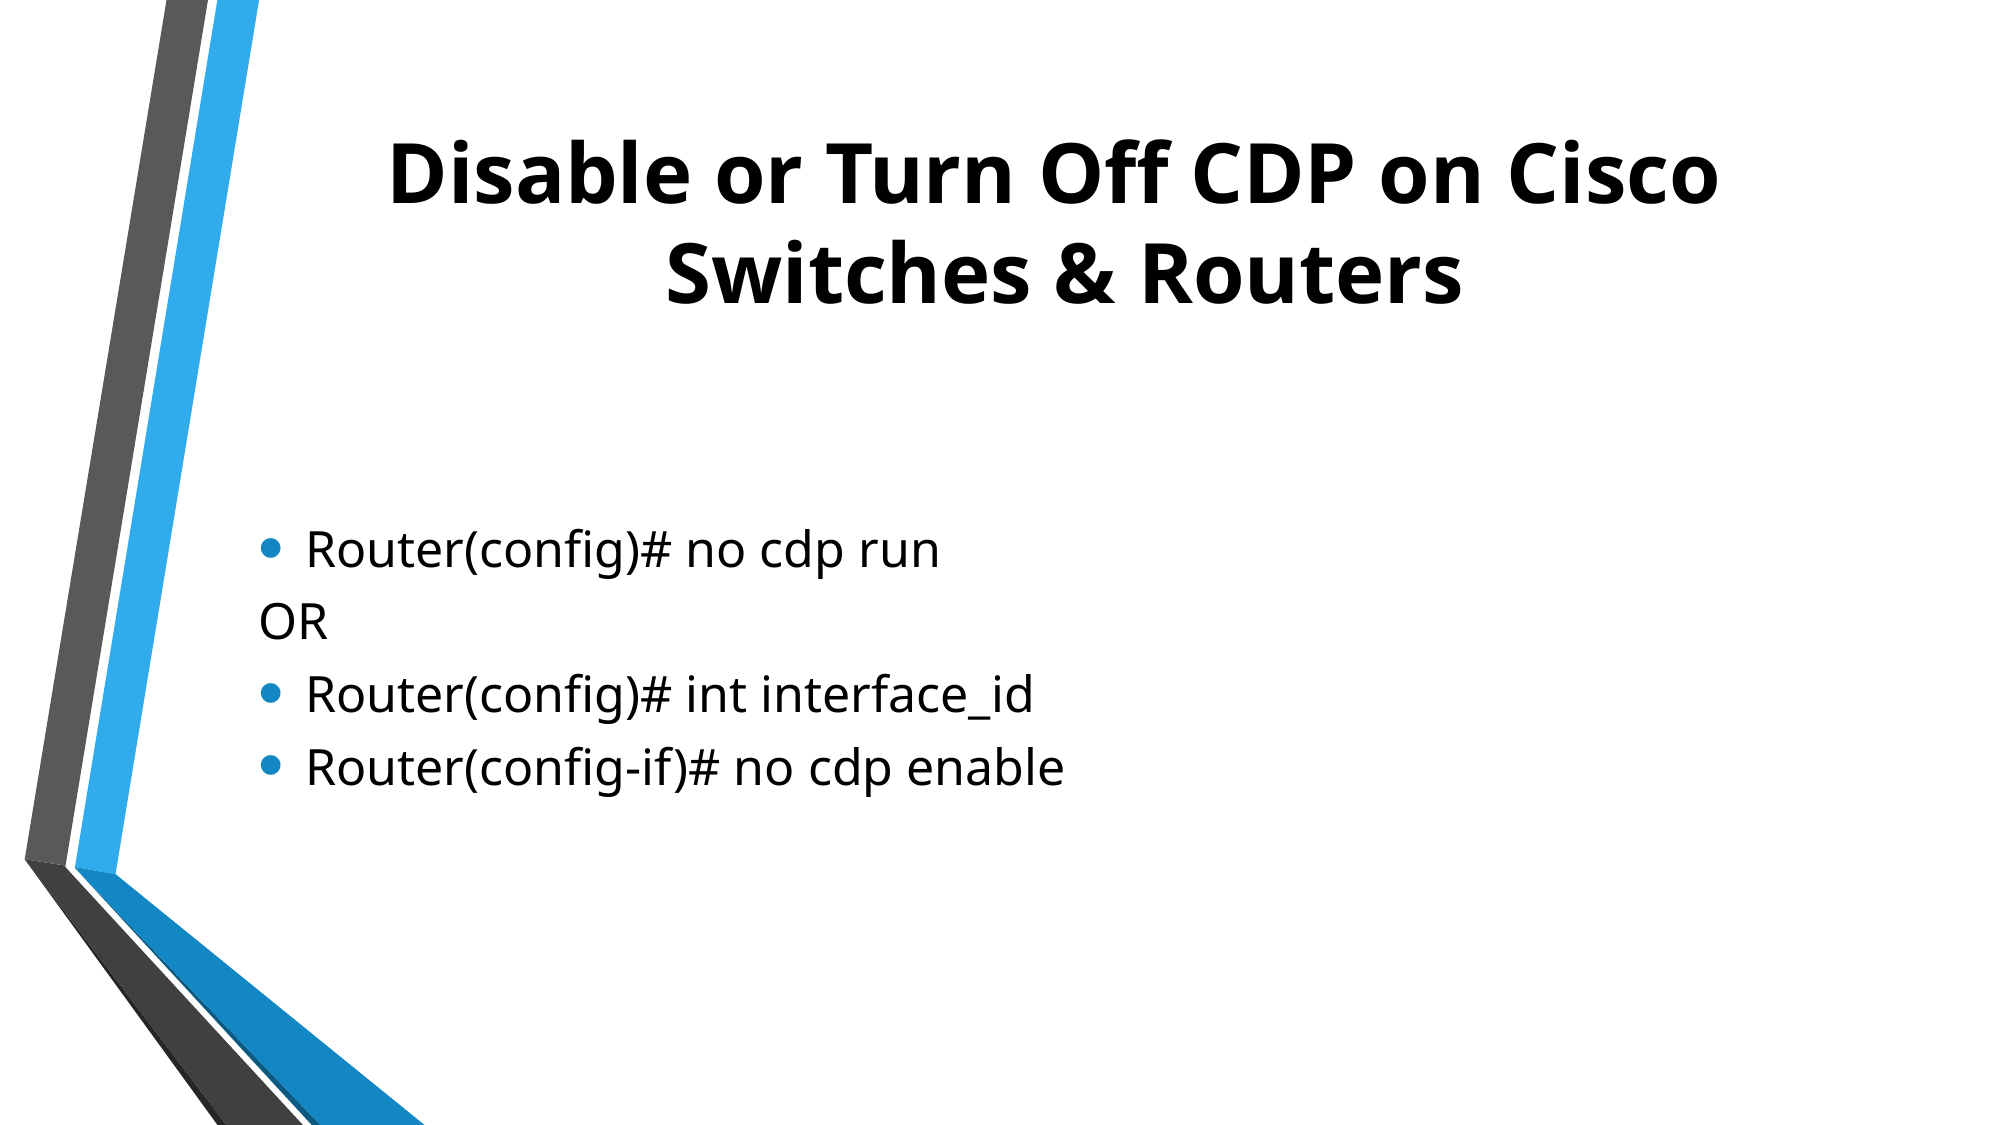

# Disable or Turn Off CDP on Cisco Switches & Routers
Router(config)# no cdp run
OR
Router(config)# int interface_id
Router(config-if)# no cdp enable